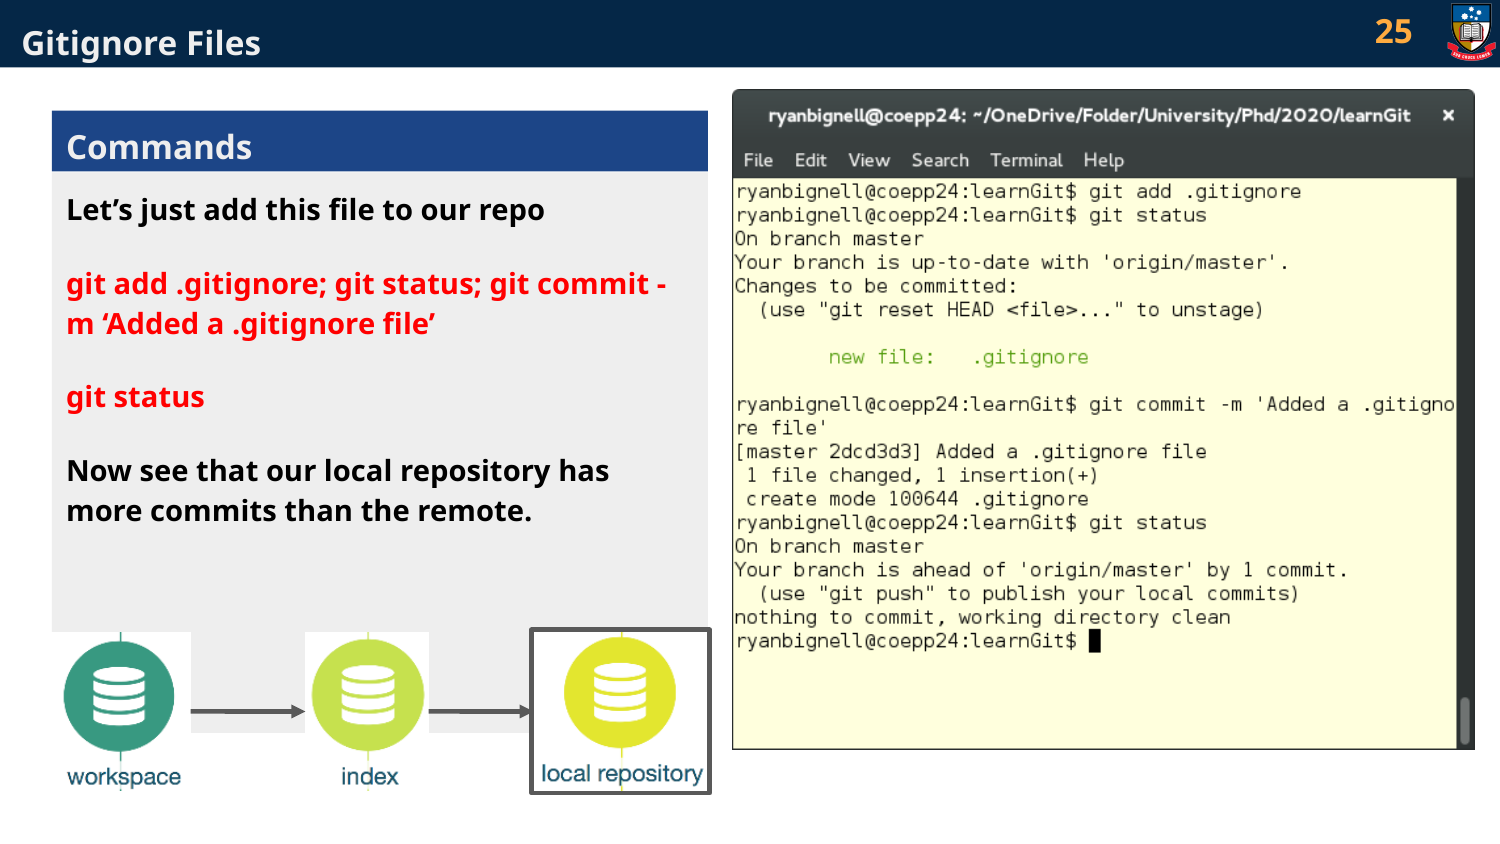

Gitignore Files
# Commands
Let’s just add this file to our repo
git add .gitignore; git status; git commit -m ‘Added a .gitignore file’
git status
Now see that our local repository has more commits than the remote.